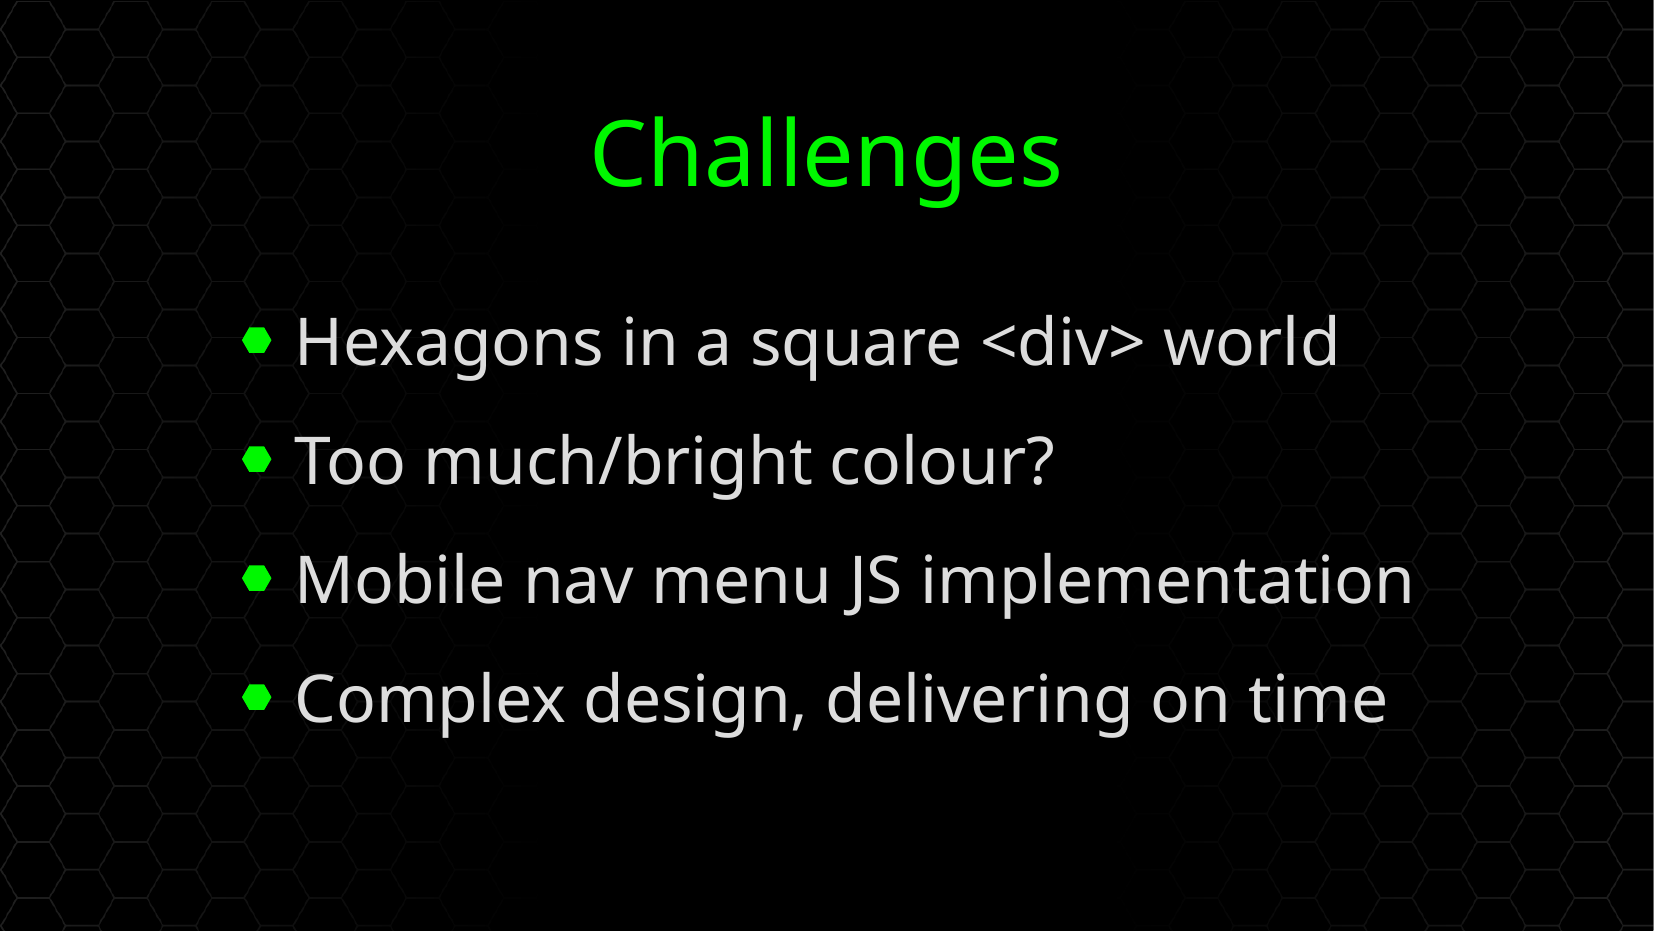

# Challenges
Hexagons in a square <div> world
Too much/bright colour?
Mobile nav menu JS implementation
Complex design, delivering on time